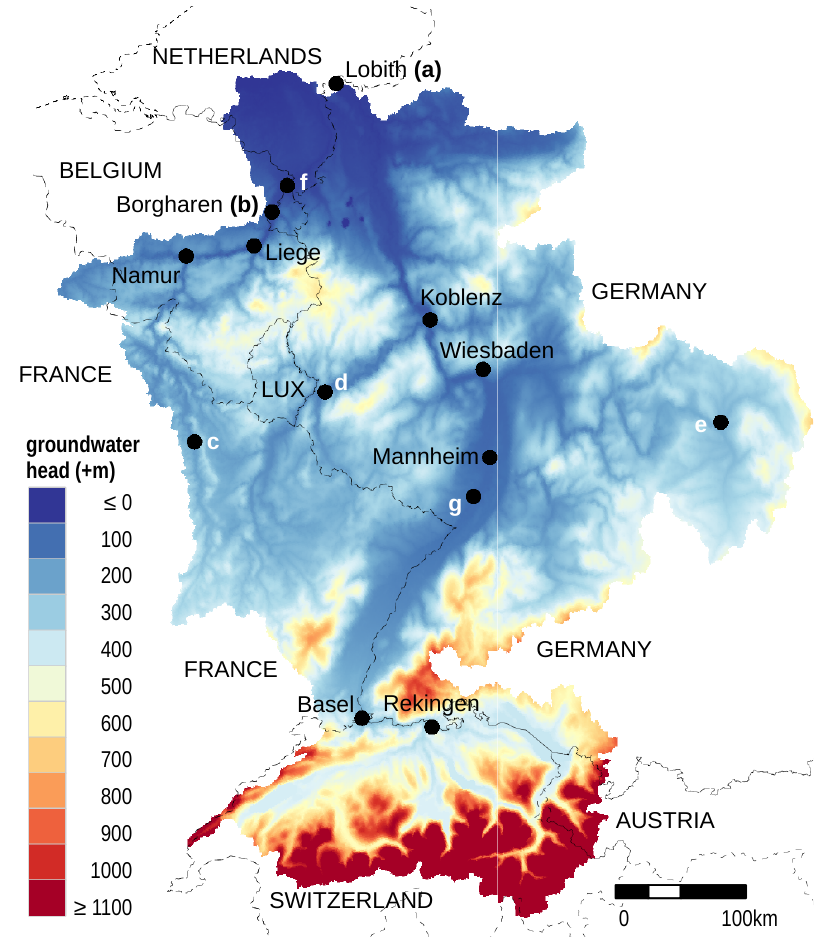

NETHERLANDS
Lobith (a)
BELGIUM
f
Borgharen (b)
Liege
Namur
GERMANY
Koblenz
Wiesbaden
FRANCE
d
LUX
e
c
groundwater head (+m)
Mannheim
 ≤ 0
100
200
300
400
500
600
700
800
900
1000
≥ 1100
g
GERMANY
FRANCE
Rekingen
Basel
AUSTRIA
SWITZERLAND
 0
100km